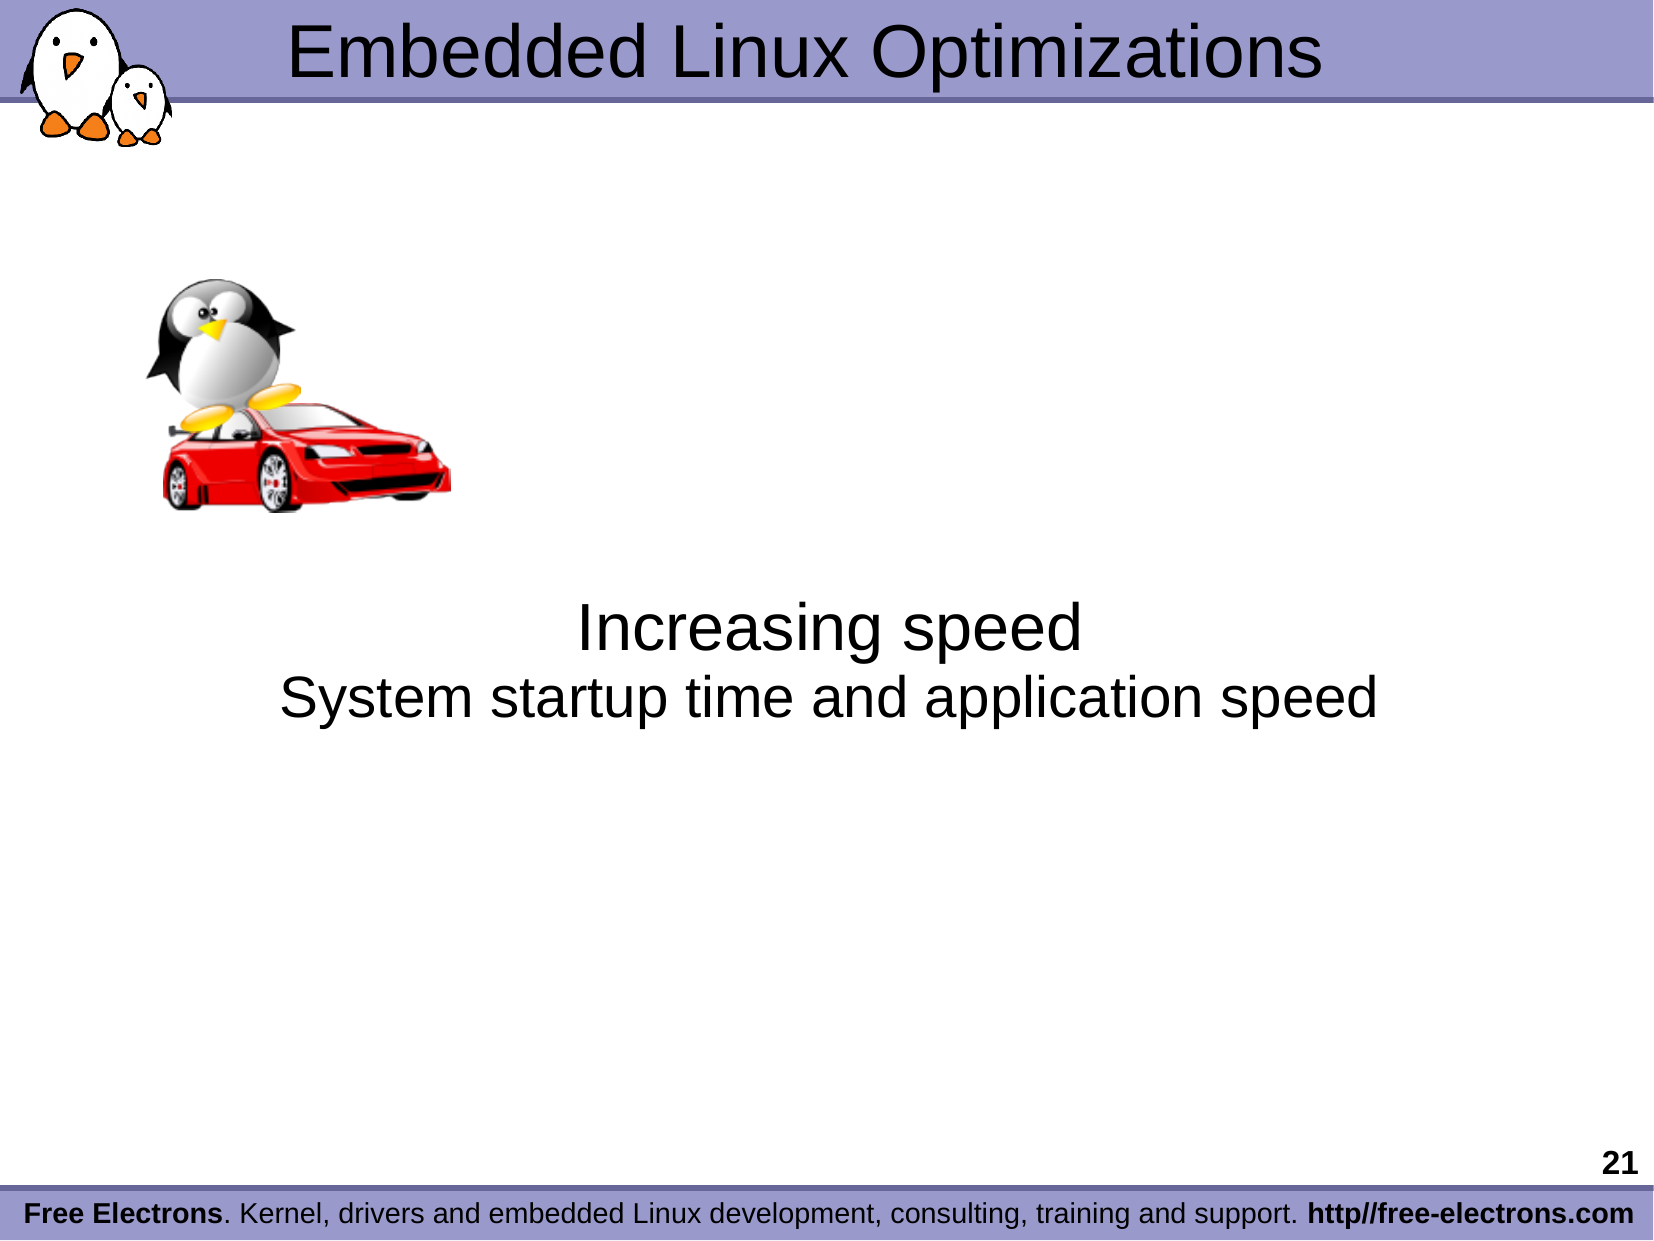

# Embedded Linux Optimizations
Increasing speed
System startup time and application speed